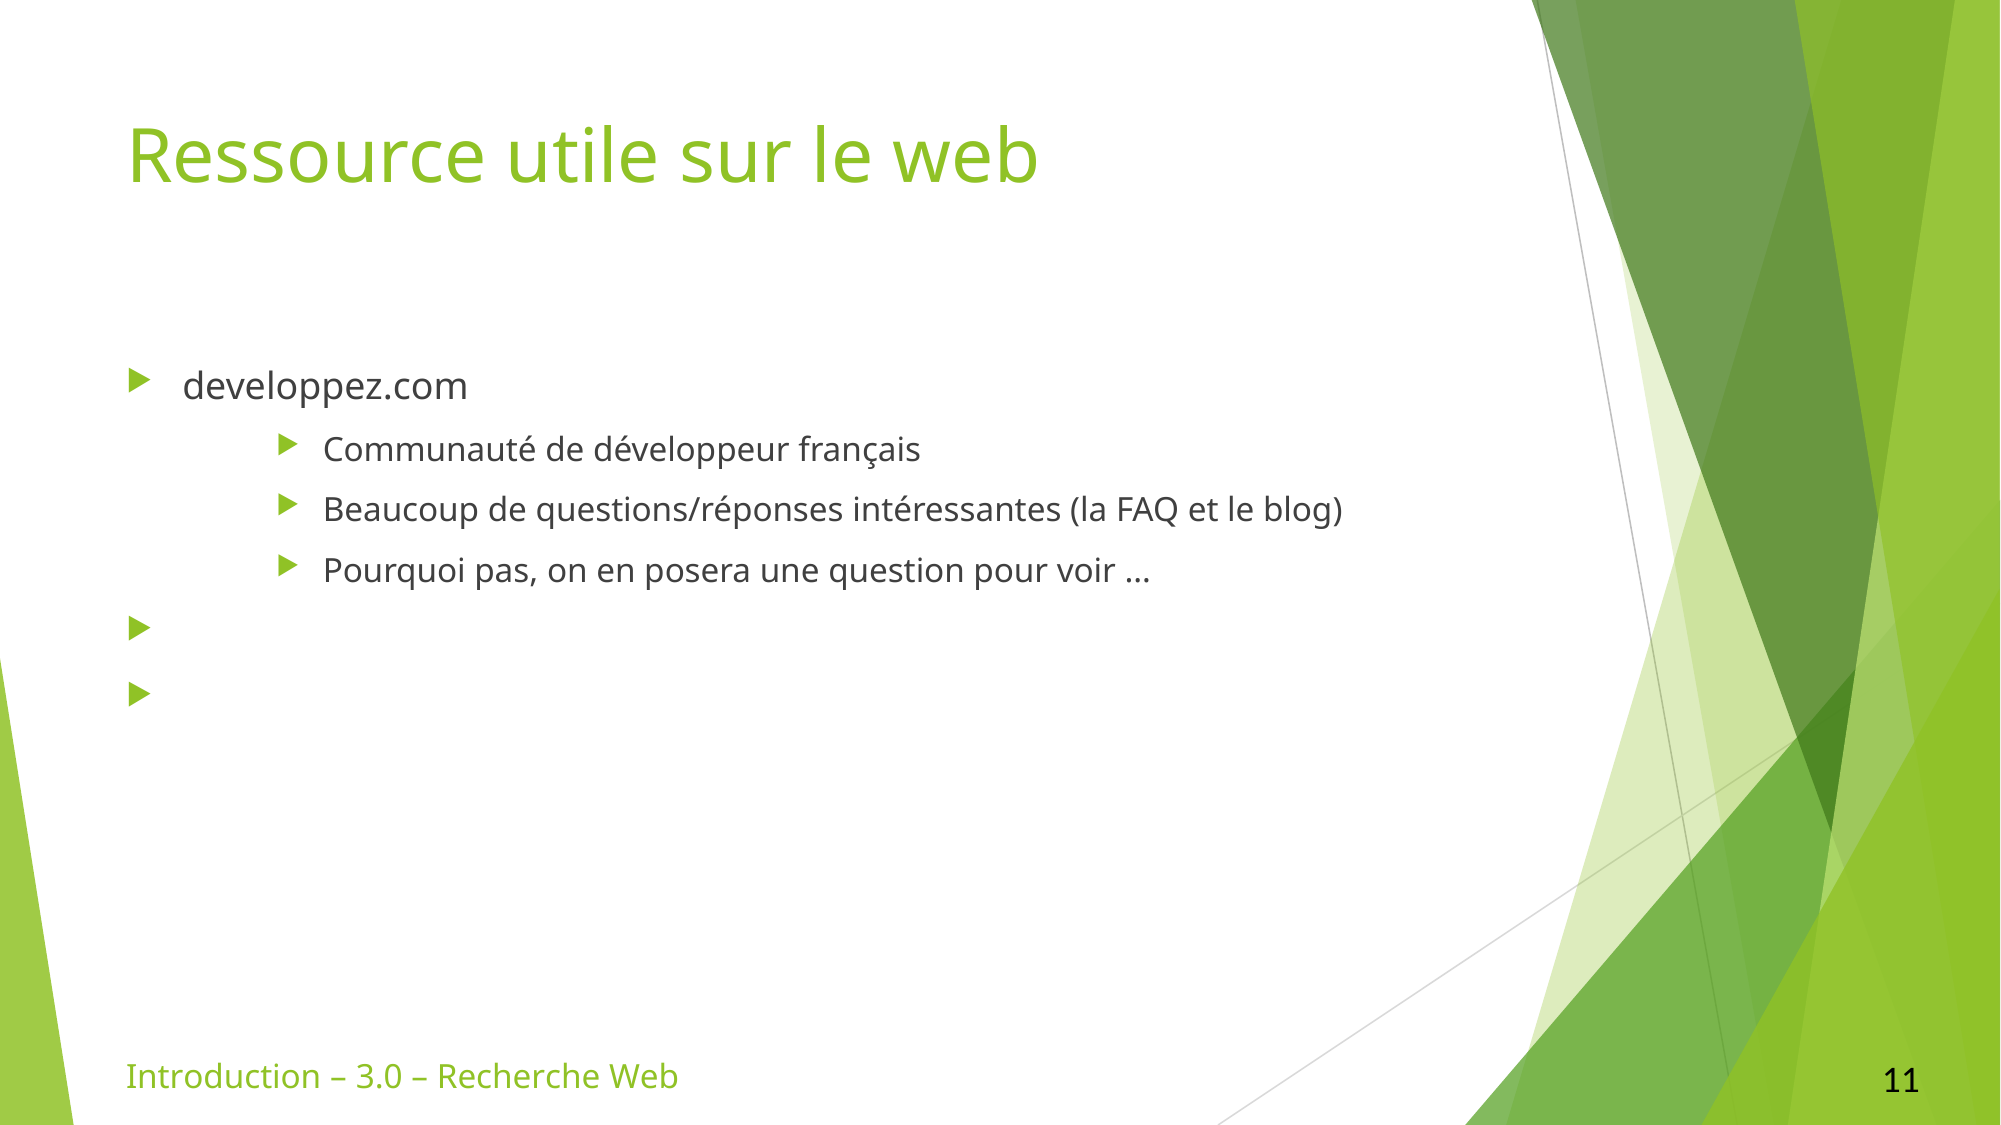

# Ressource utile sur le web
developpez.com
Communauté de développeur français
Beaucoup de questions/réponses intéressantes (la FAQ et le blog)
Pourquoi pas, on en posera une question pour voir …
Introduction – 3.0 – Recherche Web